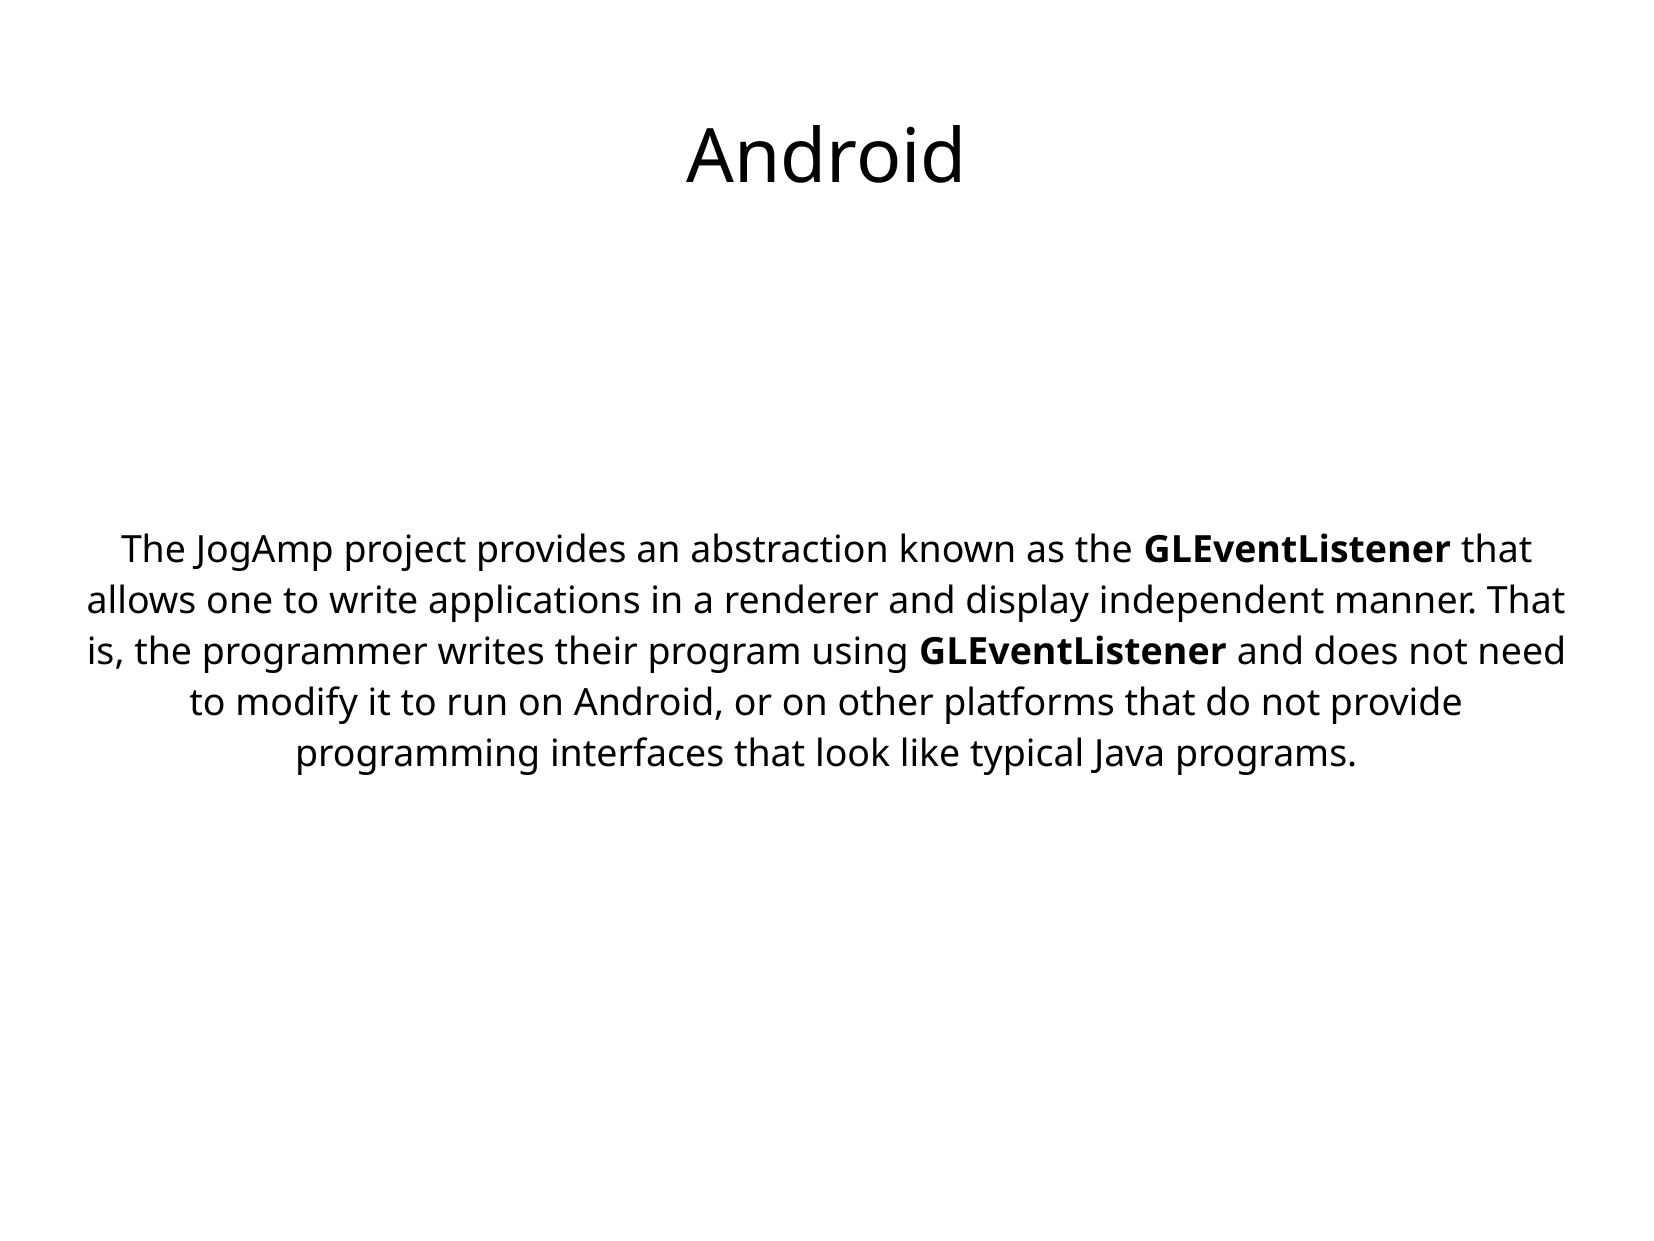

# Android
The JogAmp project provides an abstraction known as the GLEventListener that allows one to write applications in a renderer and display independent manner. That is, the programmer writes their program using GLEventListener and does not need to modify it to run on Android, or on other platforms that do not provide programming interfaces that look like typical Java programs.